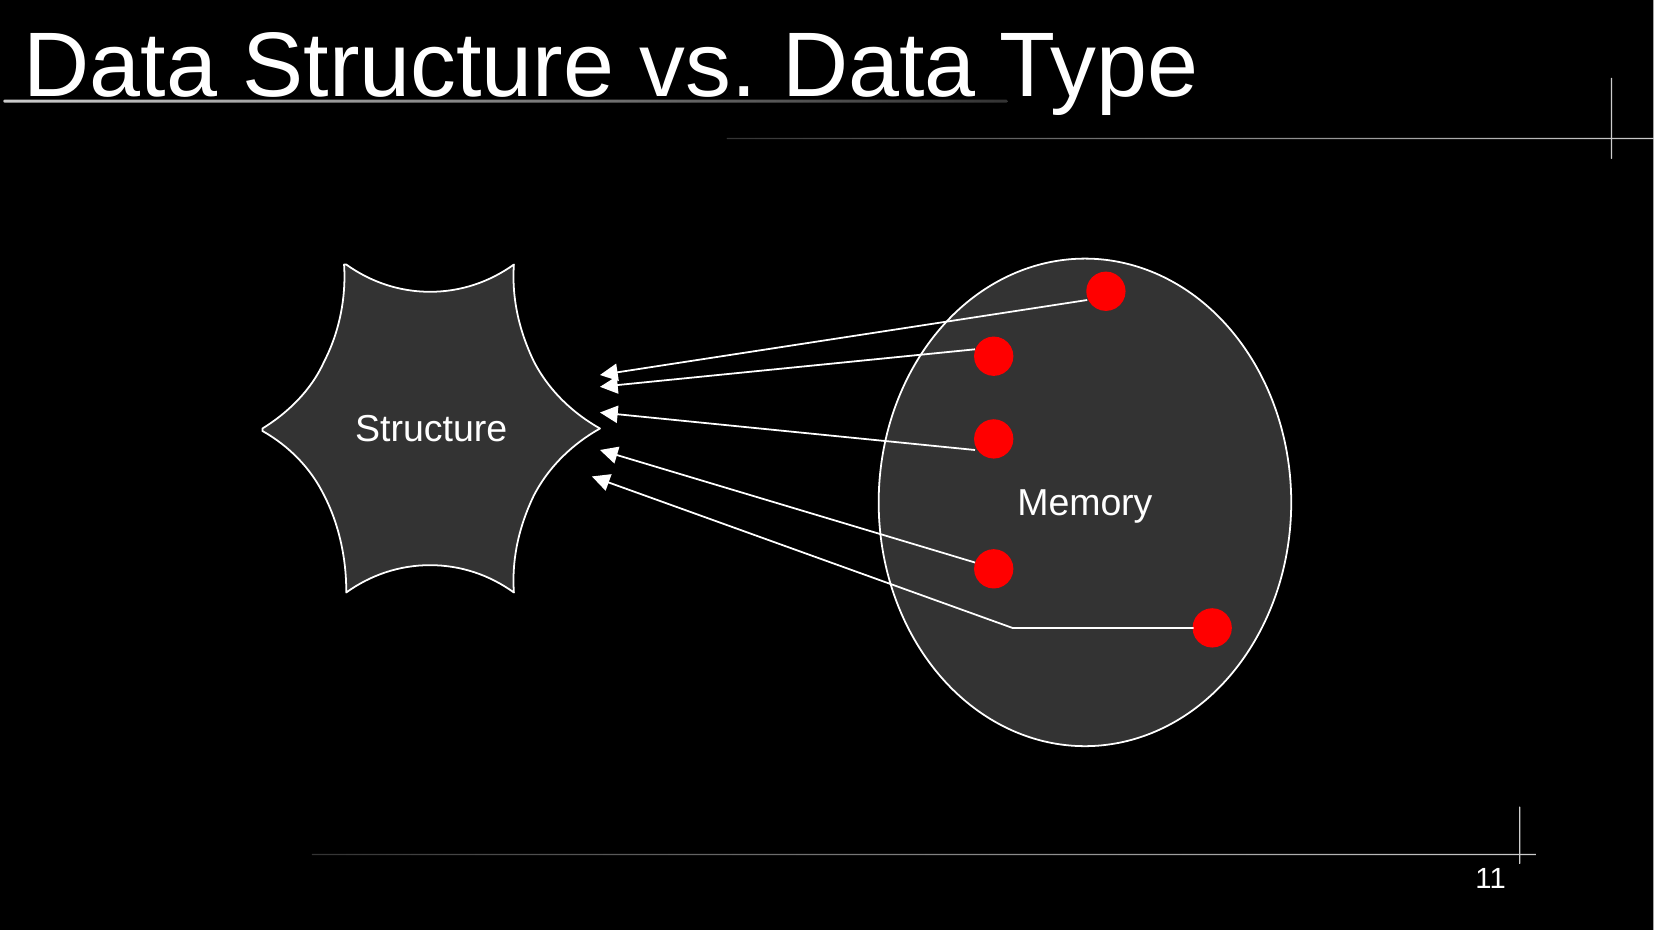

# Data Structure vs. Data Type
Memory
Structure
11